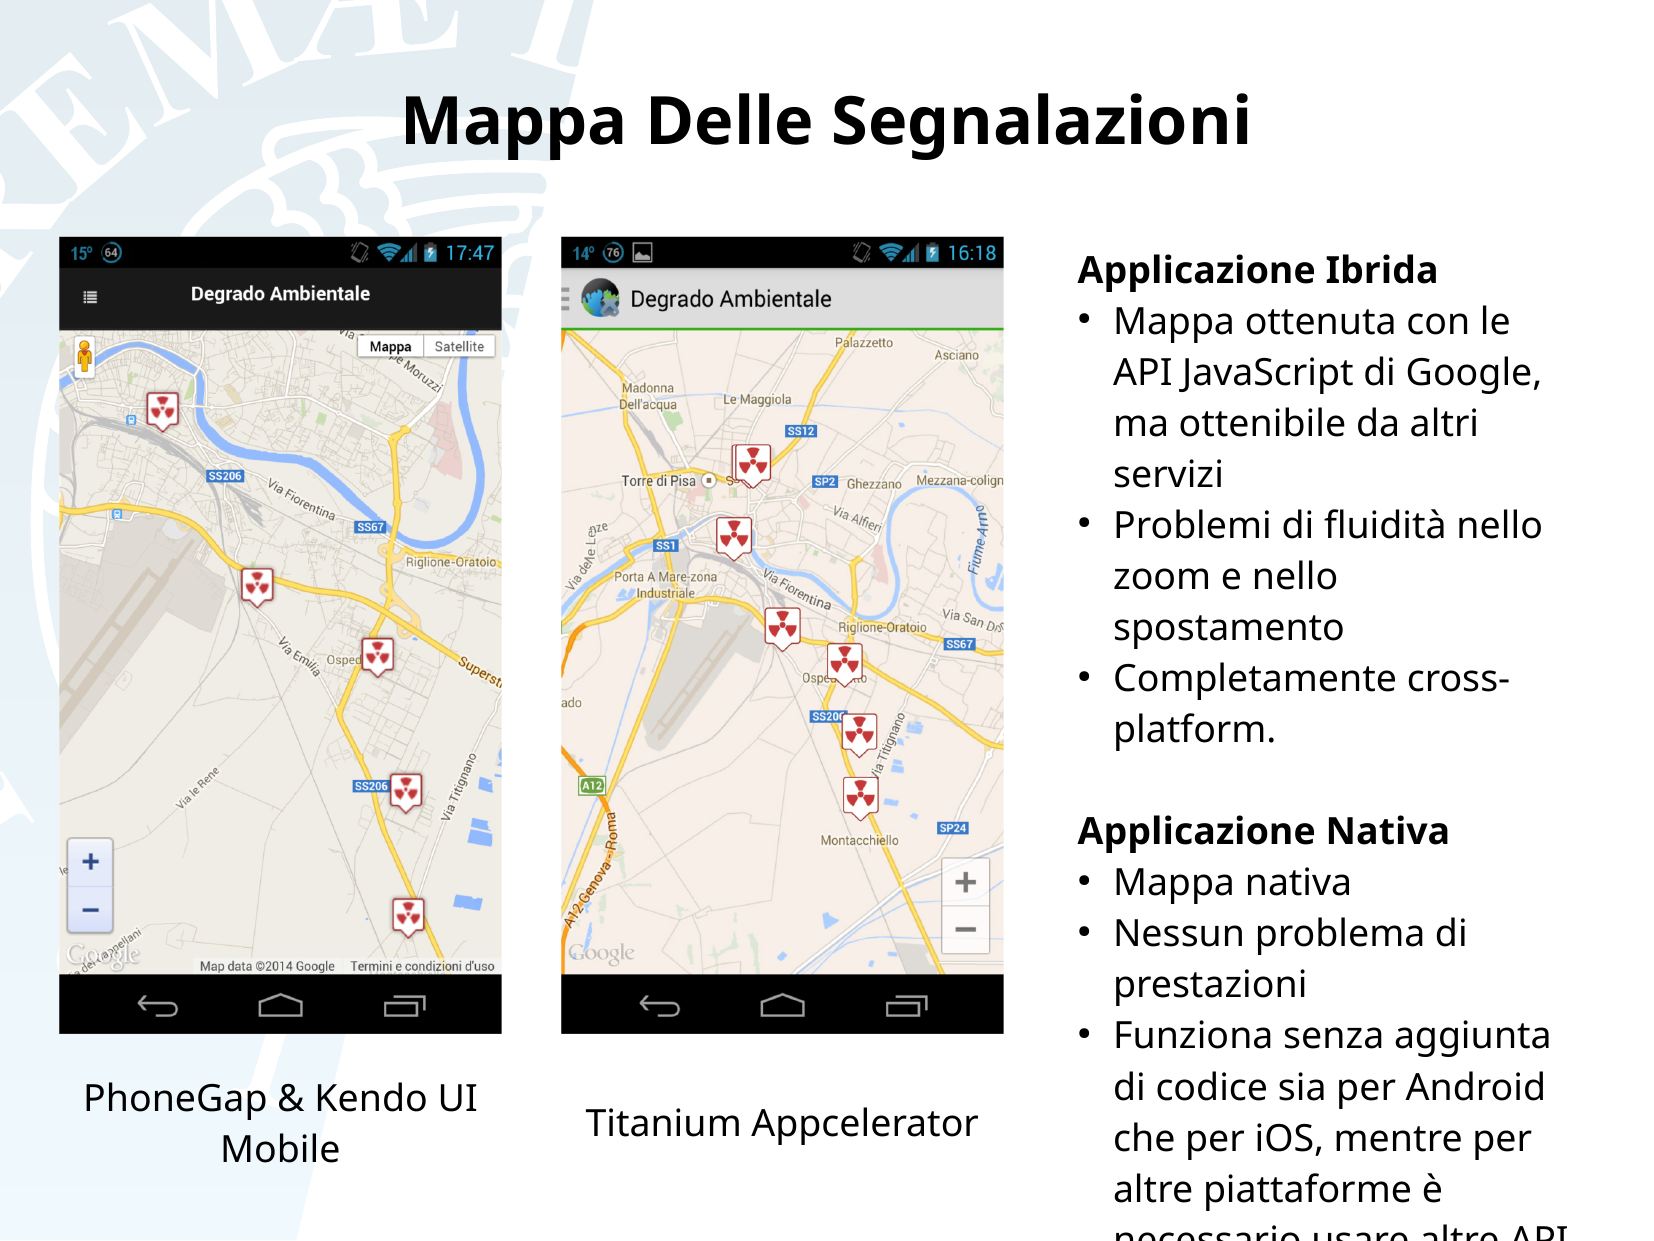

# Mappa Delle Segnalazioni
Applicazione Ibrida
Mappa ottenuta con le API JavaScript di Google, ma ottenibile da altri servizi
Problemi di fluidità nello zoom e nello spostamento
Completamente cross-platform.
Applicazione Nativa
Mappa nativa
Nessun problema di prestazioni
Funziona senza aggiunta di codice sia per Android che per iOS, mentre per altre piattaforme è necessario usare altre API.
PhoneGap & Kendo UI Mobile
Titanium Appcelerator